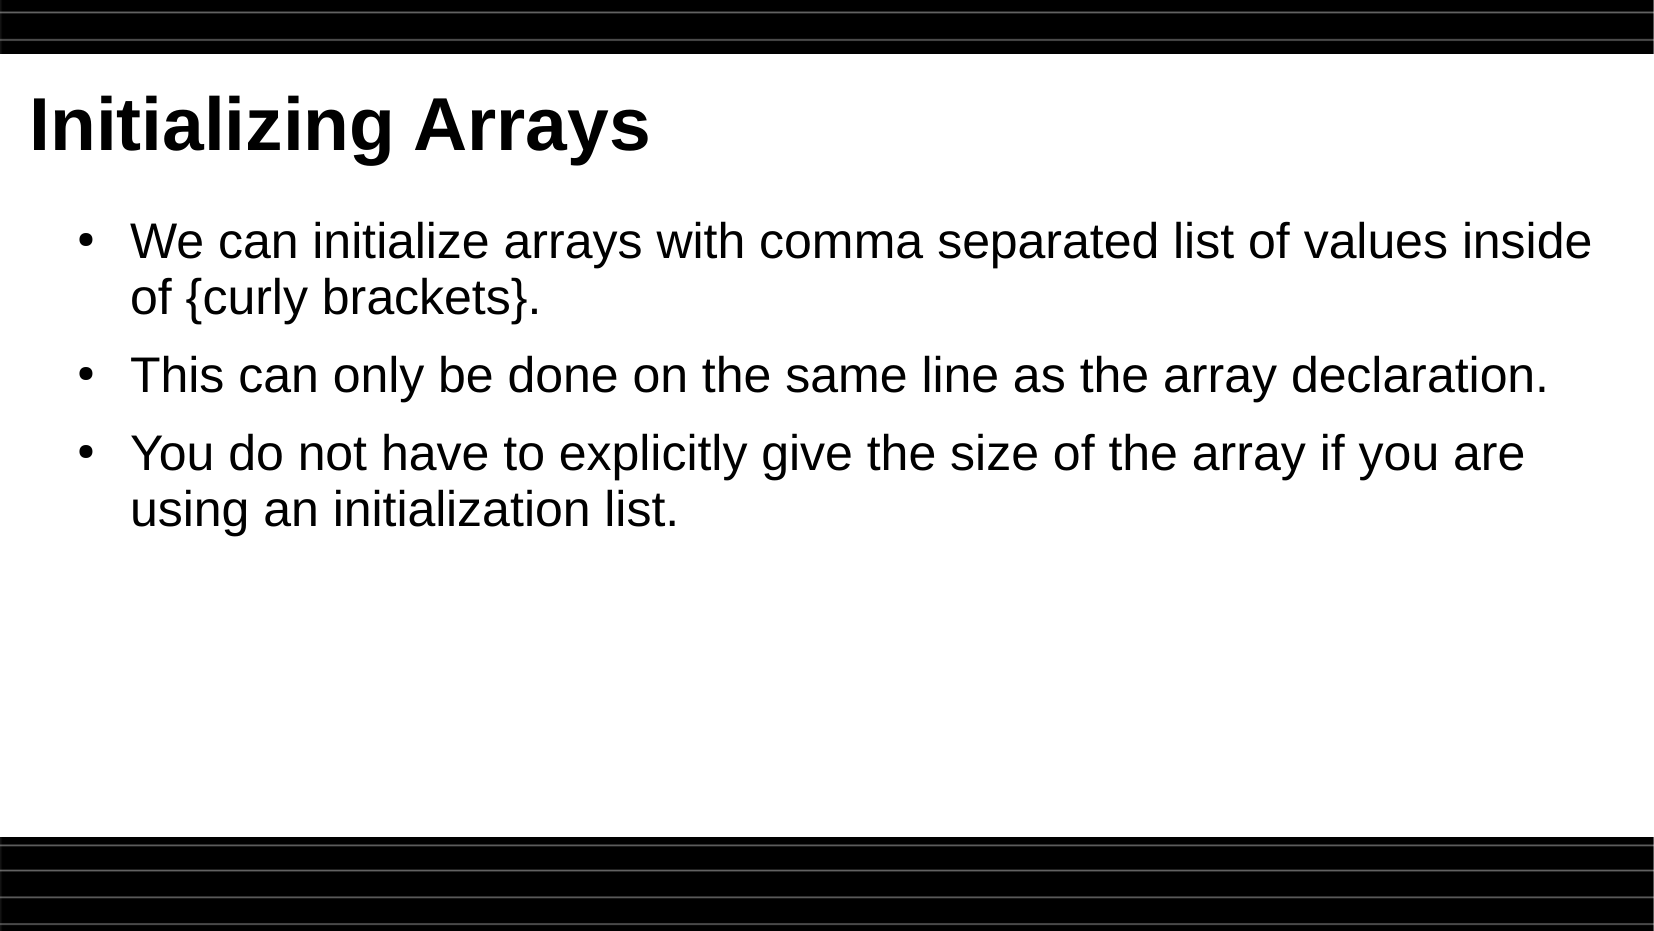

Initializing Arrays
# We can initialize arrays with comma separated list of values inside of {curly brackets}.
This can only be done on the same line as the array declaration.
You do not have to explicitly give the size of the array if you are using an initialization list.